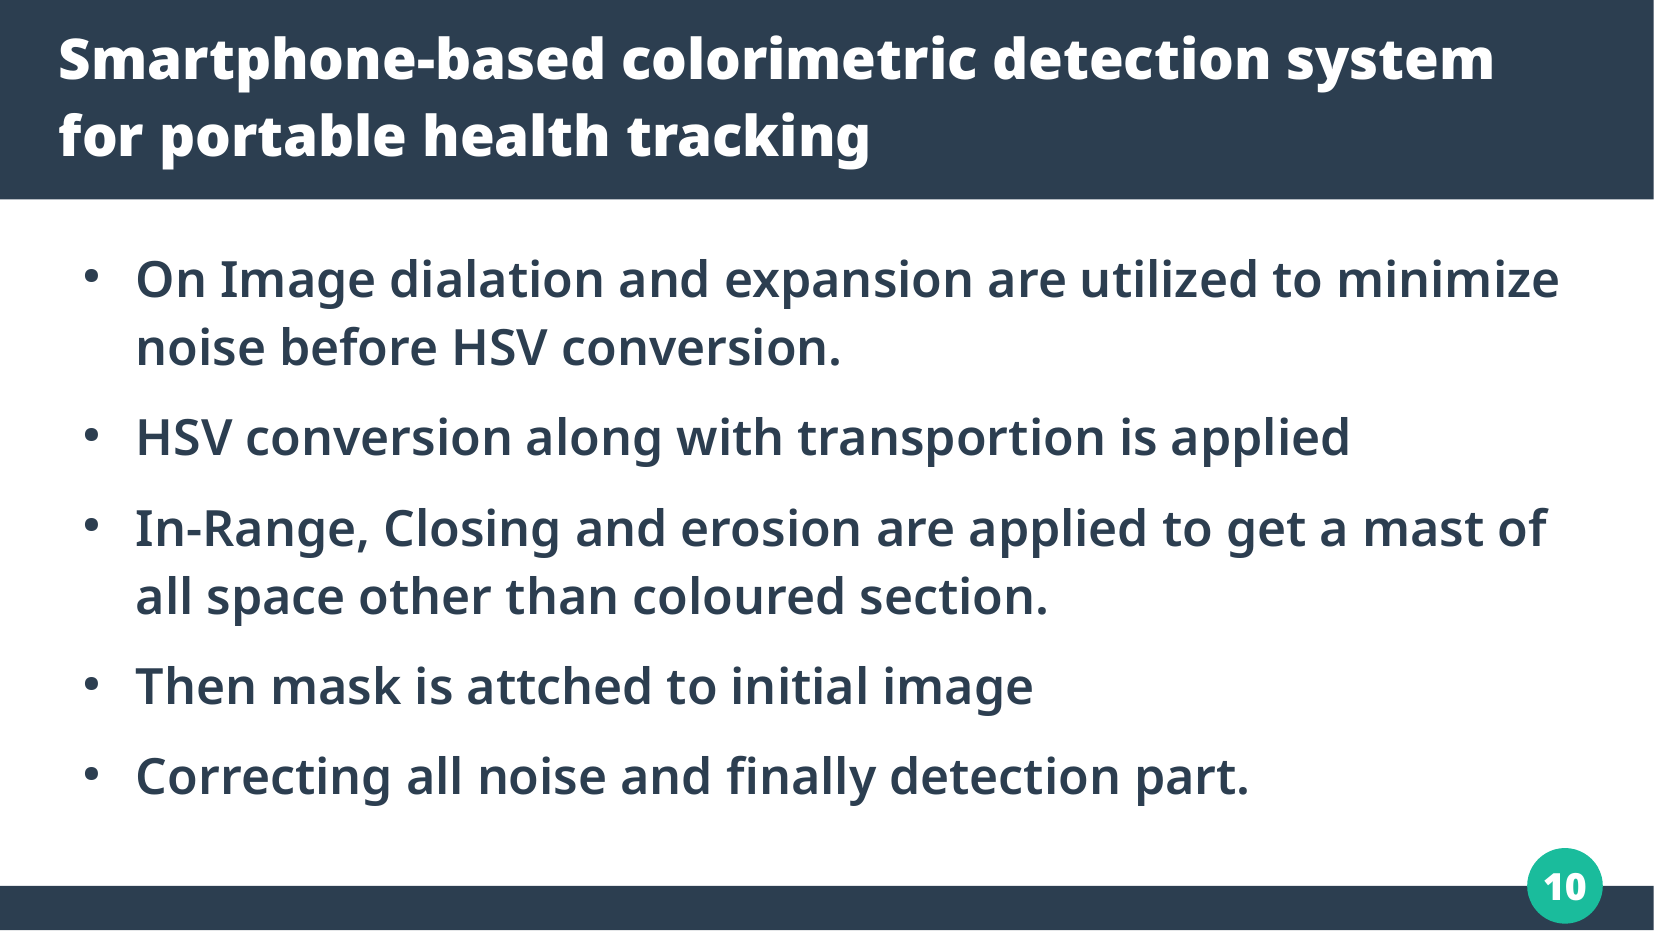

# Smartphone-based colorimetric detection system for portable health tracking
On Image dialation and expansion are utilized to minimize noise before HSV conversion.
HSV conversion along with transportion is applied
In-Range, Closing and erosion are applied to get a mast of all space other than coloured section.
Then mask is attched to initial image
Correcting all noise and finally detection part.